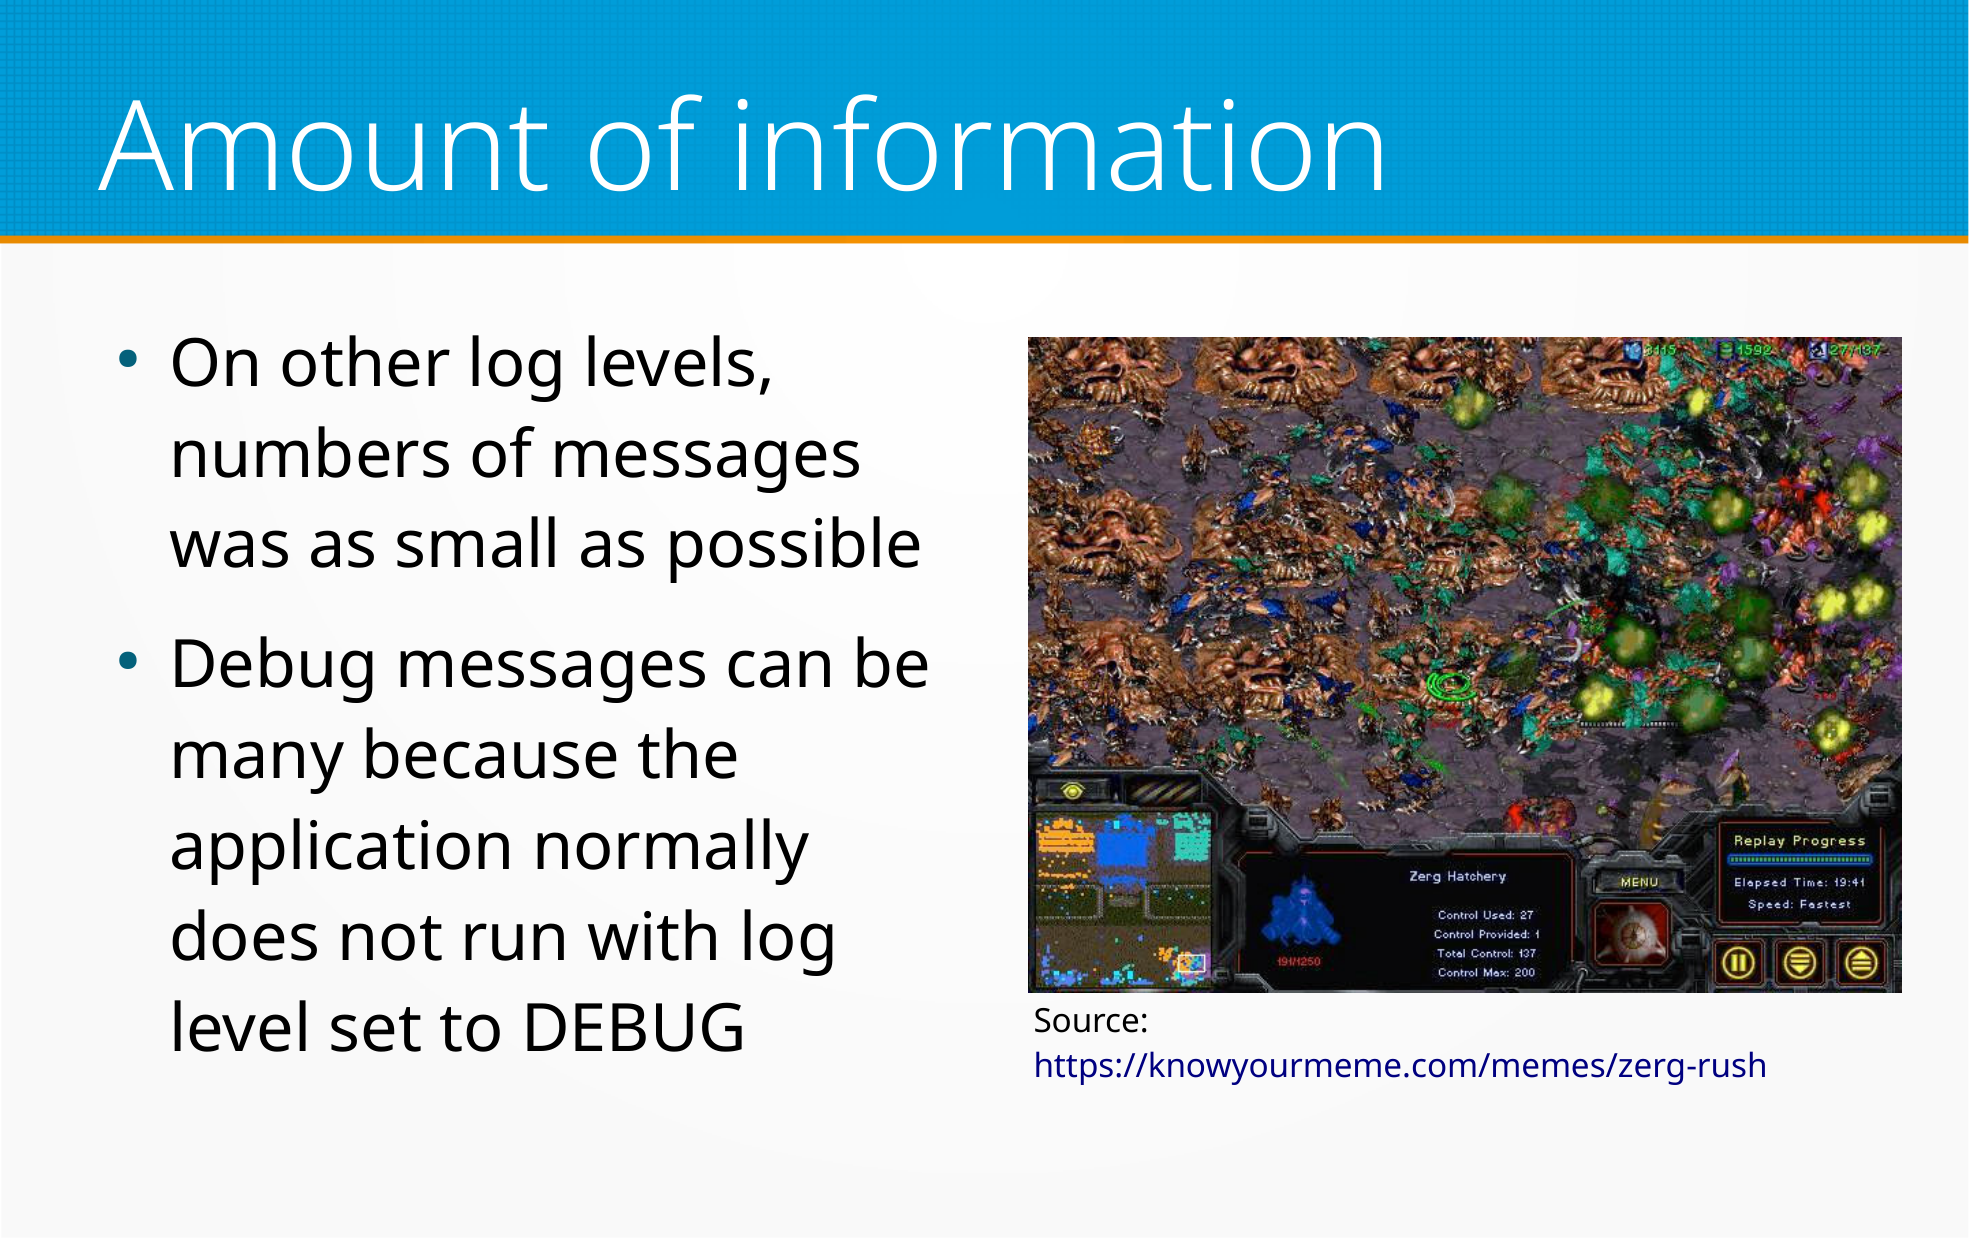

# Amount of information
On other log levels, numbers of messages was as small as possible
Debug messages can be many because the application normally does not run with log level set to DEBUG
Source: https://knowyourmeme.com/memes/zerg-rush